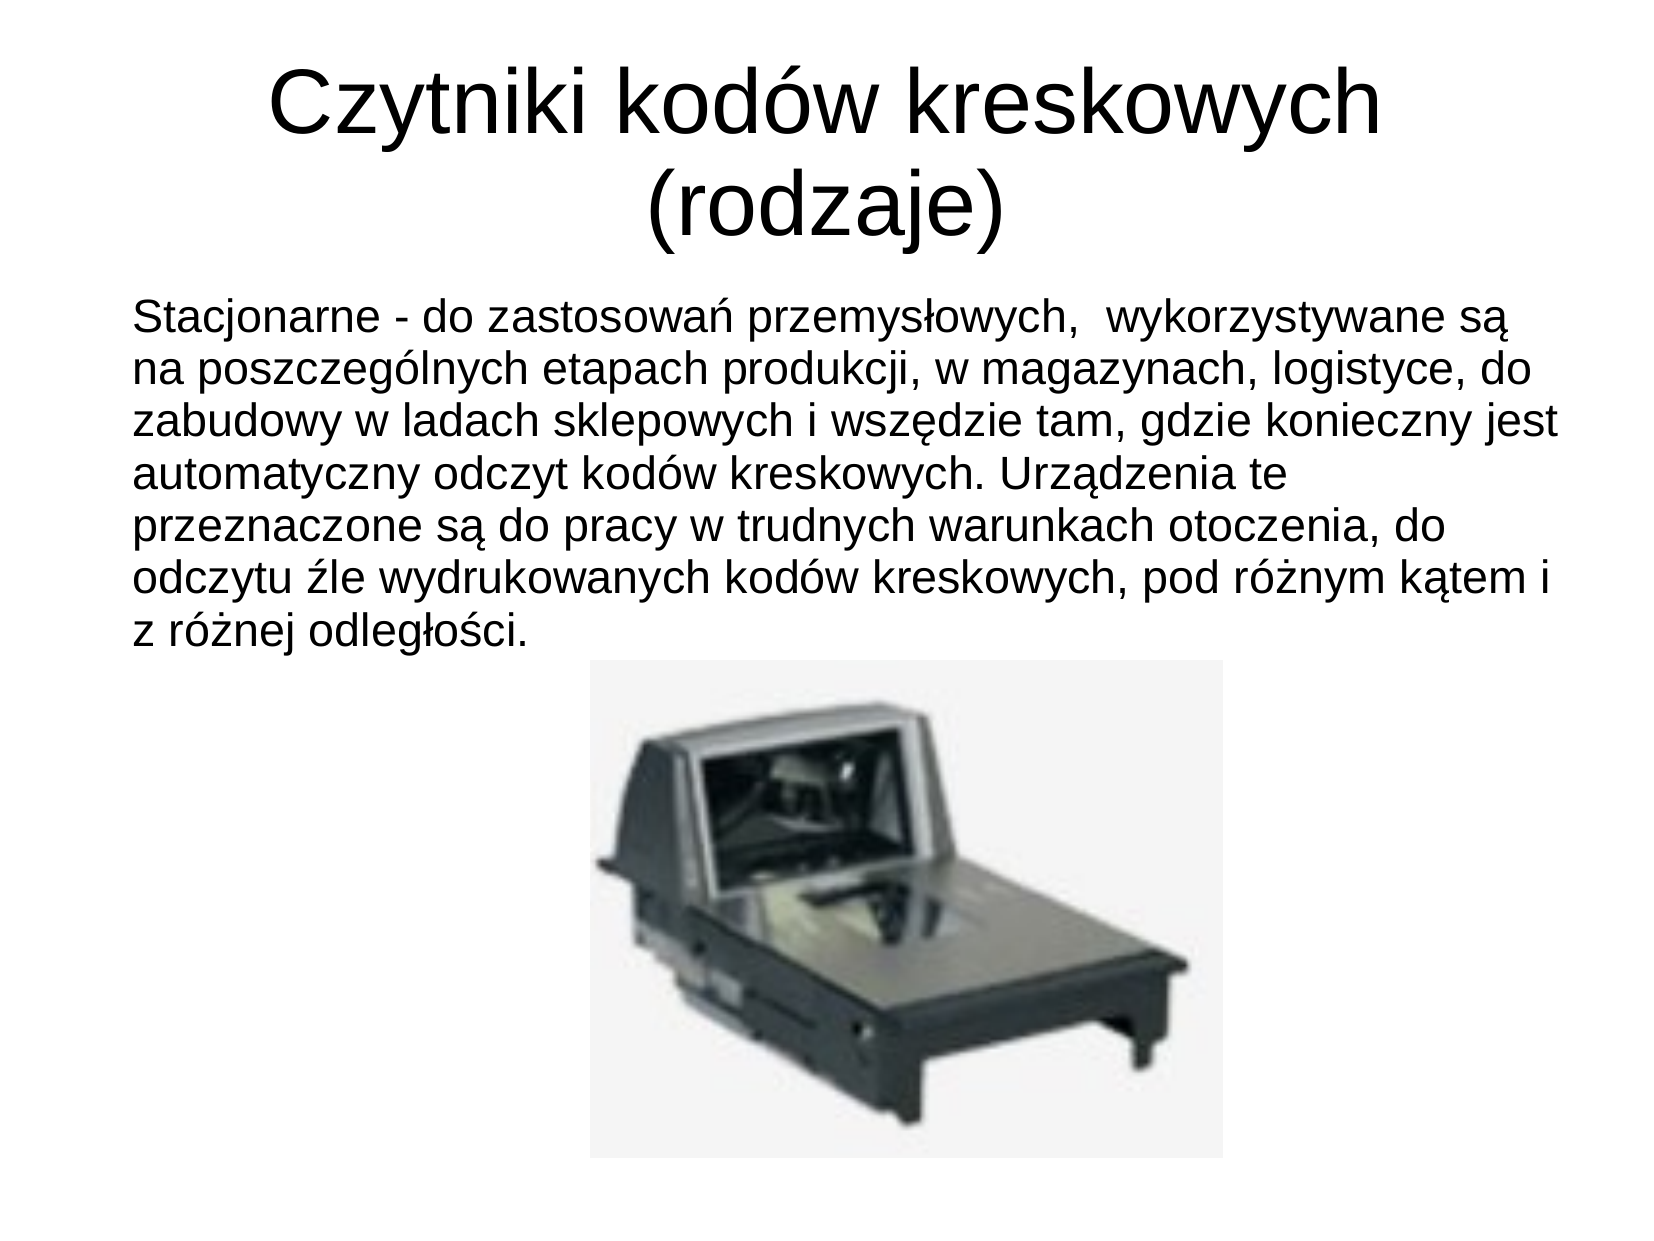

# Czytniki kodów kreskowych (rodzaje)
Stacjonarne - do zastosowań przemysłowych, wykorzystywane są na poszczególnych etapach produkcji, w magazynach, logistyce, do zabudowy w ladach sklepowych i wszędzie tam, gdzie konieczny jest automatyczny odczyt kodów kreskowych. Urządzenia te przeznaczone są do pracy w trudnych warunkach otoczenia, do odczytu źle wydrukowanych kodów kreskowych, pod różnym kątem i z różnej odległości.